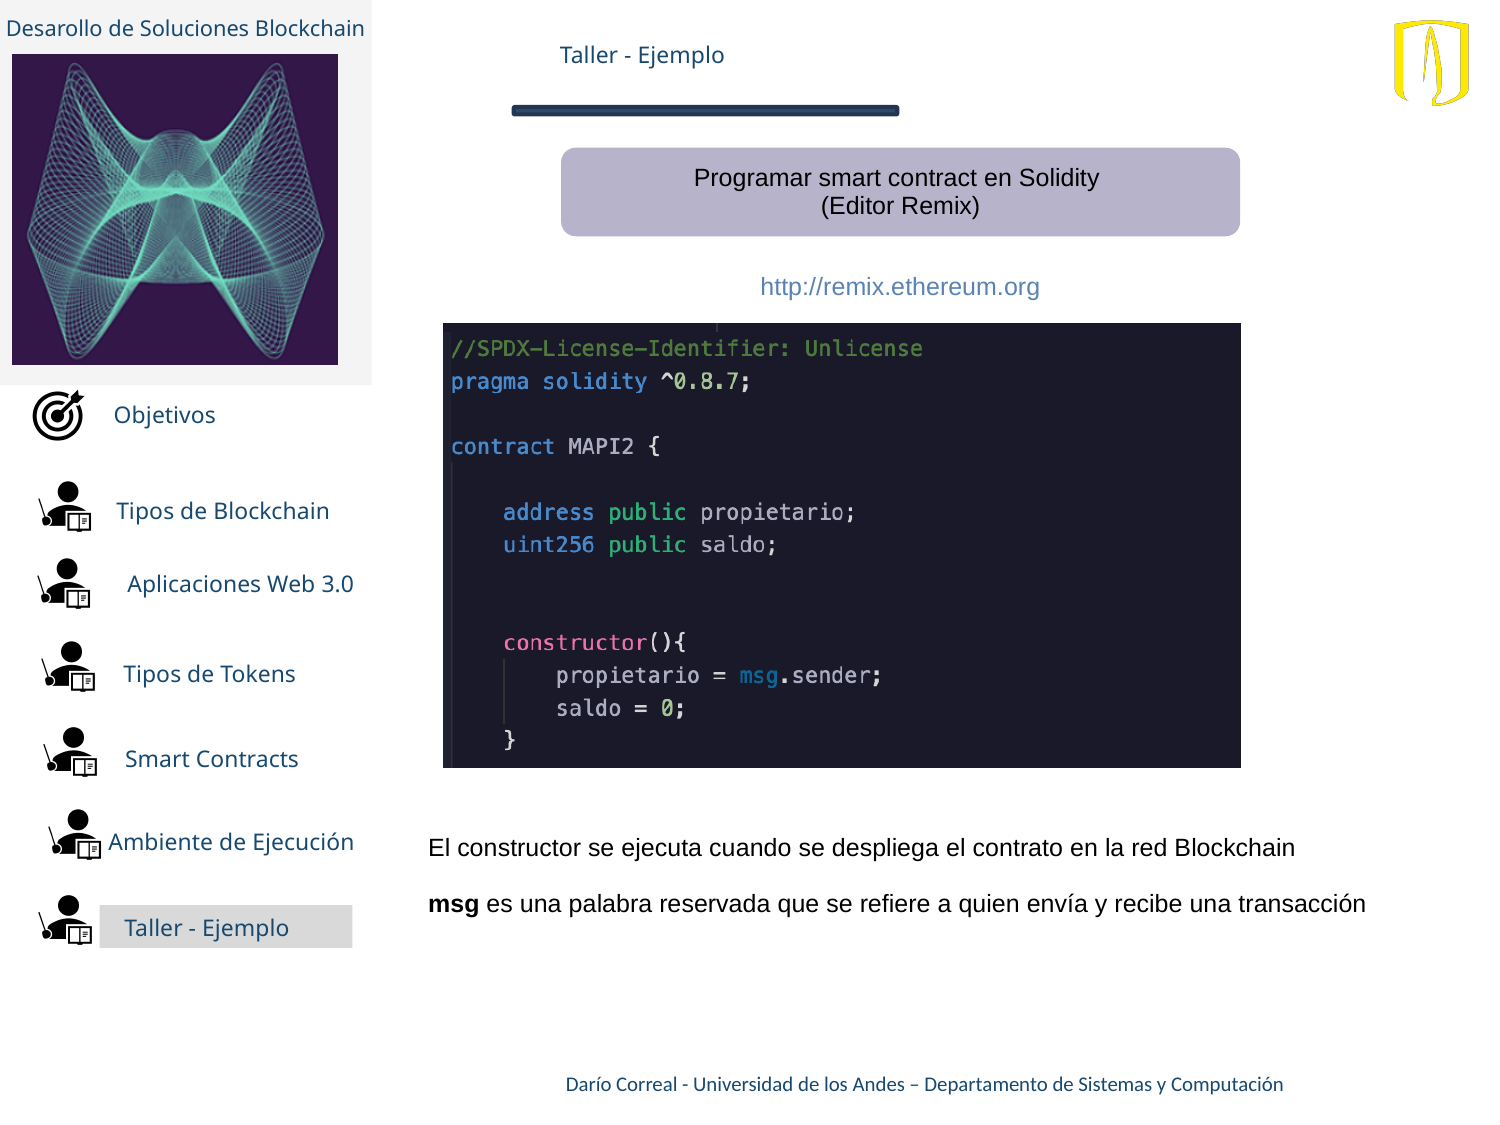

Taller - Ejemplo
Programar smart contract en Solidity
(Editor Remix)
http://remix.ethereum.org
Objetivos
Tipos de Blockchain
Aplicaciones Web 3.0
Tipos de Tokens
Smart Contracts
 Ambiente de Ejecución
El constructor se ejecuta cuando se despliega el contrato en la red Blockchain
msg es una palabra reservada que se refiere a quien envía y recibe una transacción
Taller - Ejemplo
Darío Correal - Universidad de los Andes – Departamento de Sistemas y Computación